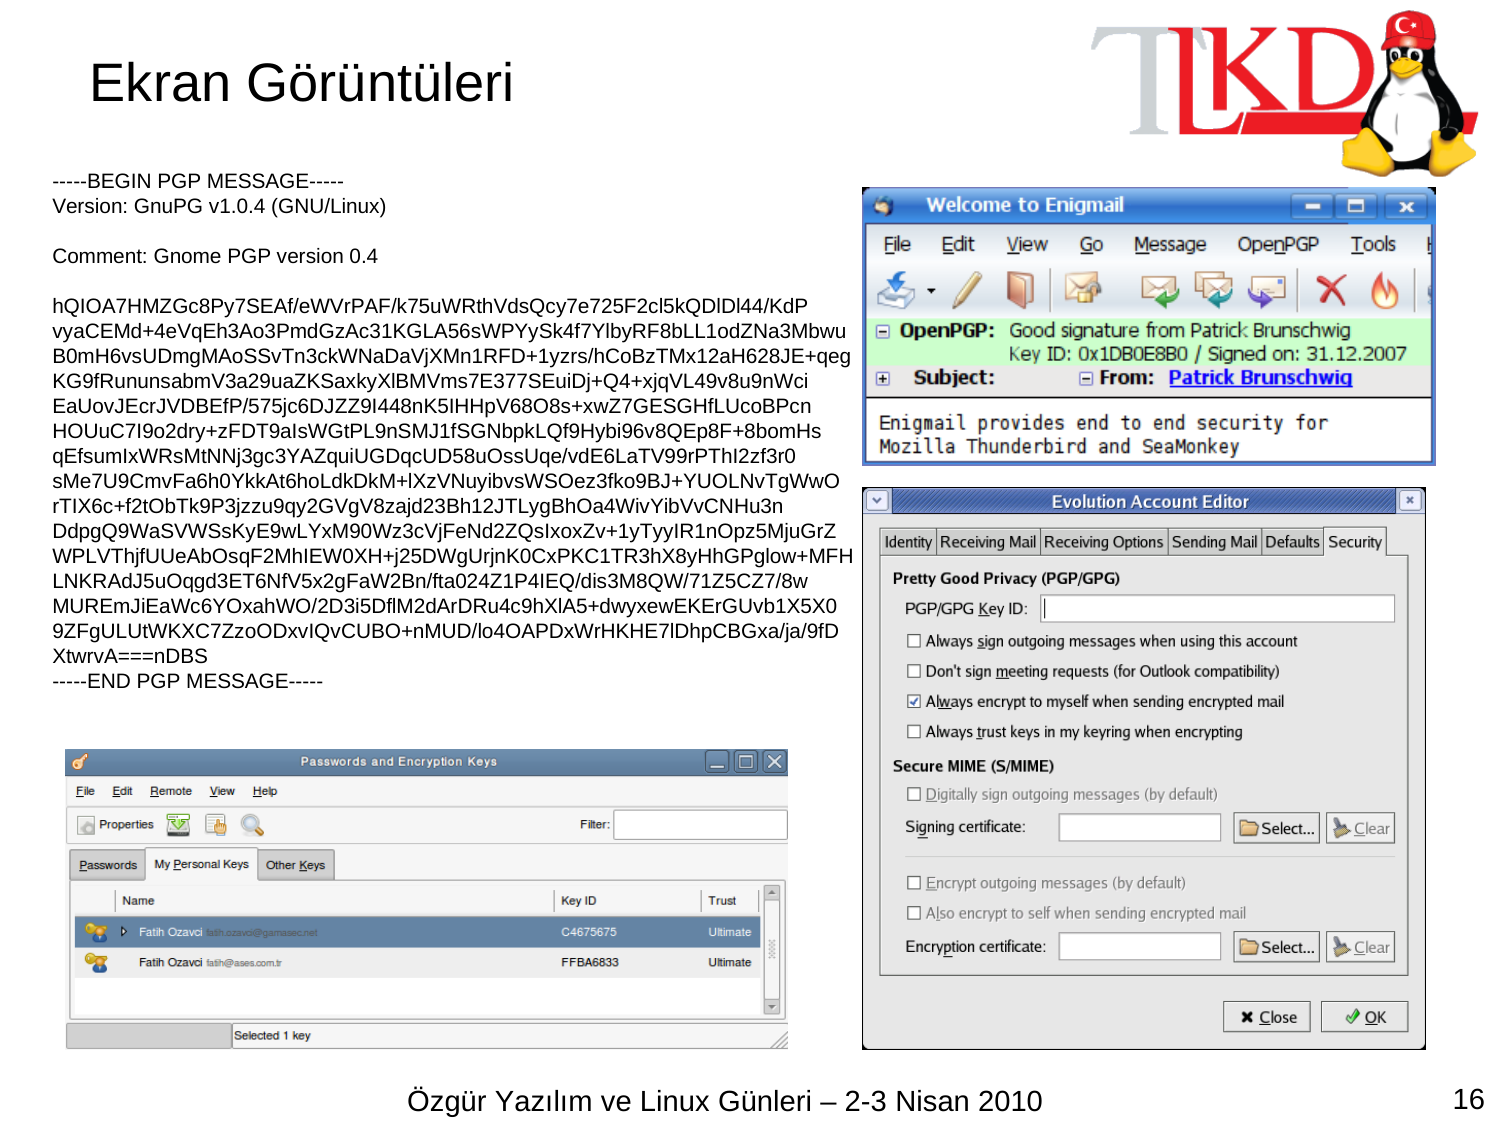

# Ekran Görüntüleri
-----BEGIN PGP MESSAGE-----
Version: GnuPG v1.0.4 (GNU/Linux)
Comment: Gnome PGP version 0.4
hQIOA7HMZGc8Py7SEAf/eWVrPAF/k75uWRthVdsQcy7e725F2cl5kQDlDl44/KdP
vyaCEMd+4eVqEh3Ao3PmdGzAc31KGLA56sWPYySk4f7YlbyRF8bLL1odZNa3Mbwu
B0mH6vsUDmgMAoSSvTn3ckWNaDaVjXMn1RFD+1yzrs/hCoBzTMx12aH628JE+qeg
KG9fRununsabmV3a29uaZKSaxkyXlBMVms7E377SEuiDj+Q4+xjqVL49v8u9nWci
EaUovJEcrJVDBEfP/575jc6DJZZ9I448nK5IHHpV68O8s+xwZ7GESGHfLUcoBPcn
HOUuC7I9o2dry+zFDT9aIsWGtPL9nSMJ1fSGNbpkLQf9Hybi96v8QEp8F+8bomHs
qEfsumIxWRsMtNNj3gc3YAZquiUGDqcUD58uOssUqe/vdE6LaTV99rPThI2zf3r0
sMe7U9CmvFa6h0YkkAt6hoLdkDkM+lXzVNuyibvsWSOez3fko9BJ+YUOLNvTgWwO
rTIX6c+f2tObTk9P3jzzu9qy2GVgV8zajd23Bh12JTLygBhOa4WivYibVvCNHu3n
DdpgQ9WaSVWSsKyE9wLYxM90Wz3cVjFeNd2ZQsIxoxZv+1yTyyIR1nOpz5MjuGrZ
WPLVThjfUUeAbOsqF2MhIEW0XH+j25DWgUrjnK0CxPKC1TR3hX8yHhGPglow+MFH
LNKRAdJ5uOqgd3ET6NfV5x2gFaW2Bn/fta024Z1P4IEQ/dis3M8QW/71Z5CZ7/8w
MUREmJiEaWc6YOxahWO/2D3i5DflM2dArDRu4c9hXlA5+dwyxewEKErGUvb1X5X0
9ZFgULUtWKXC7ZzoODxvIQvCUBO+nMUD/lo4OAPDxWrHKHE7lDhpCBGxa/ja/9fD
XtwrvA===nDBS
-----END PGP MESSAGE-----
16